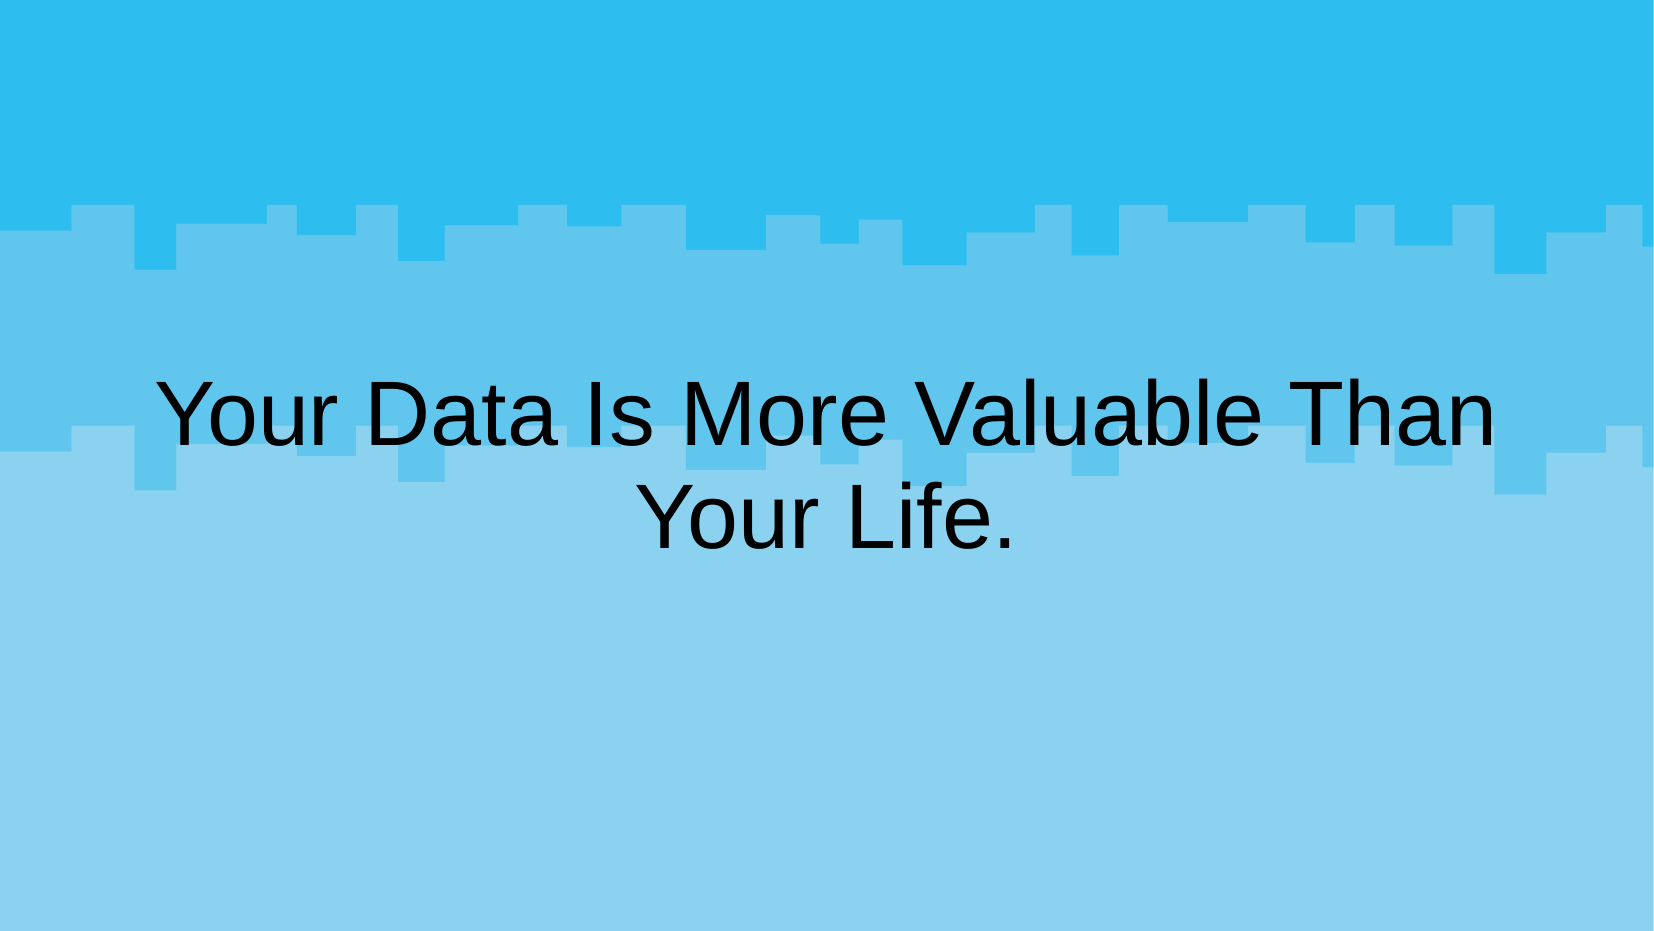

# Your Data Is More Valuable Than Your Life.